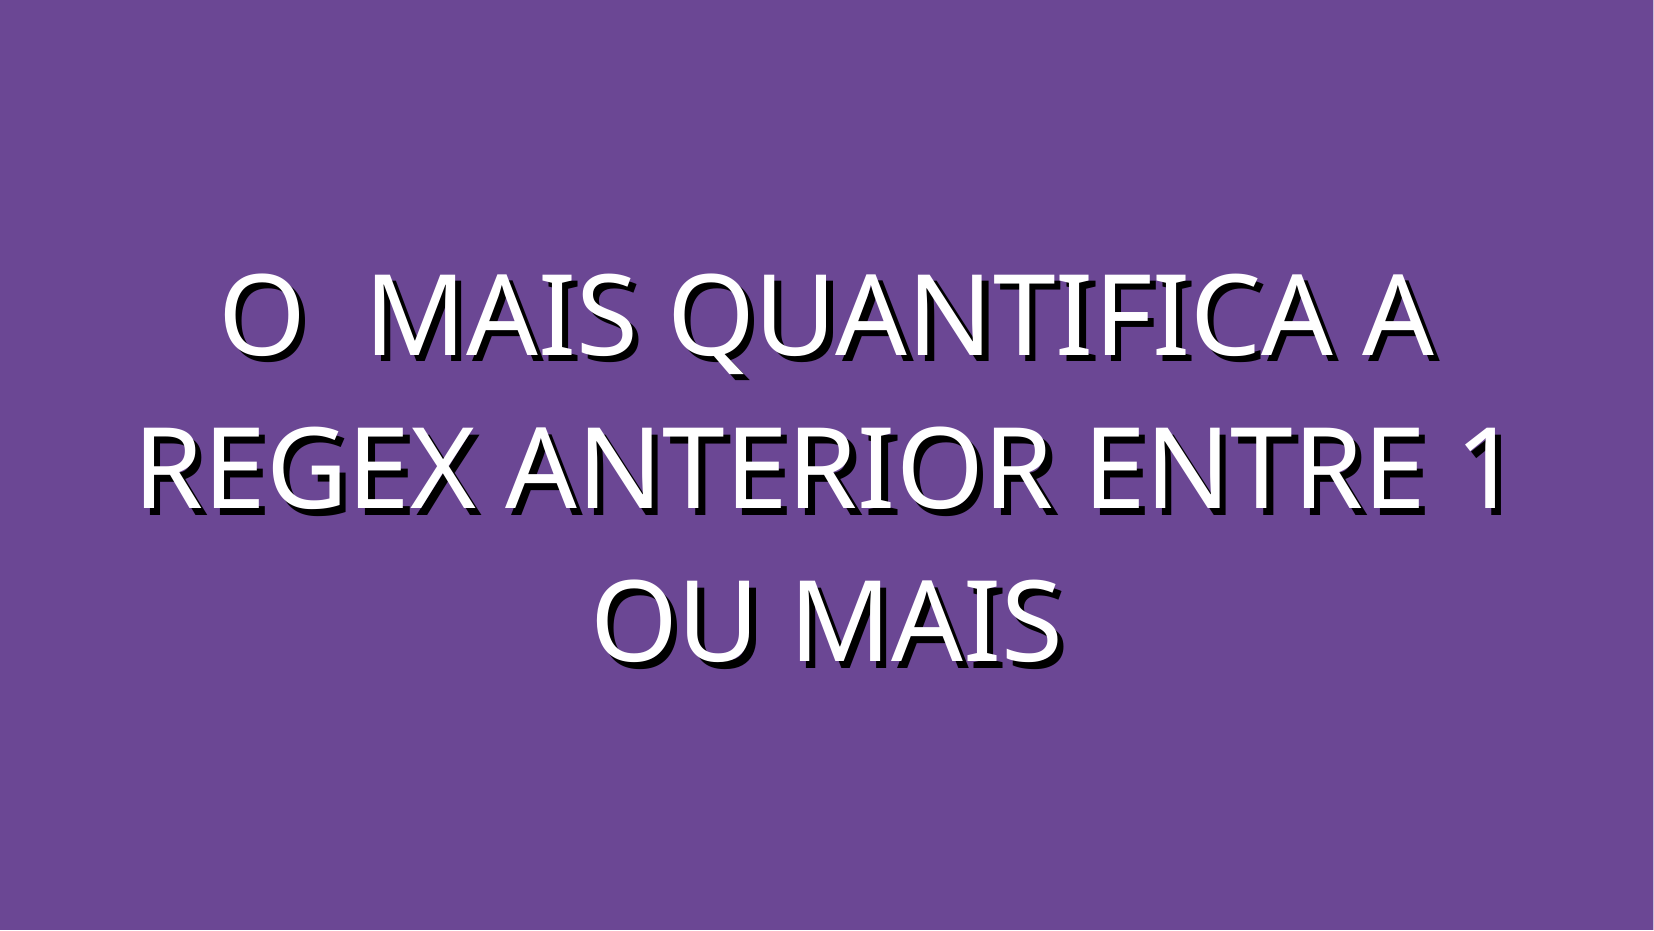

# O MAIS QUANTIFICA A REGEX ANTERIOR ENTRE 1 OU MAIS